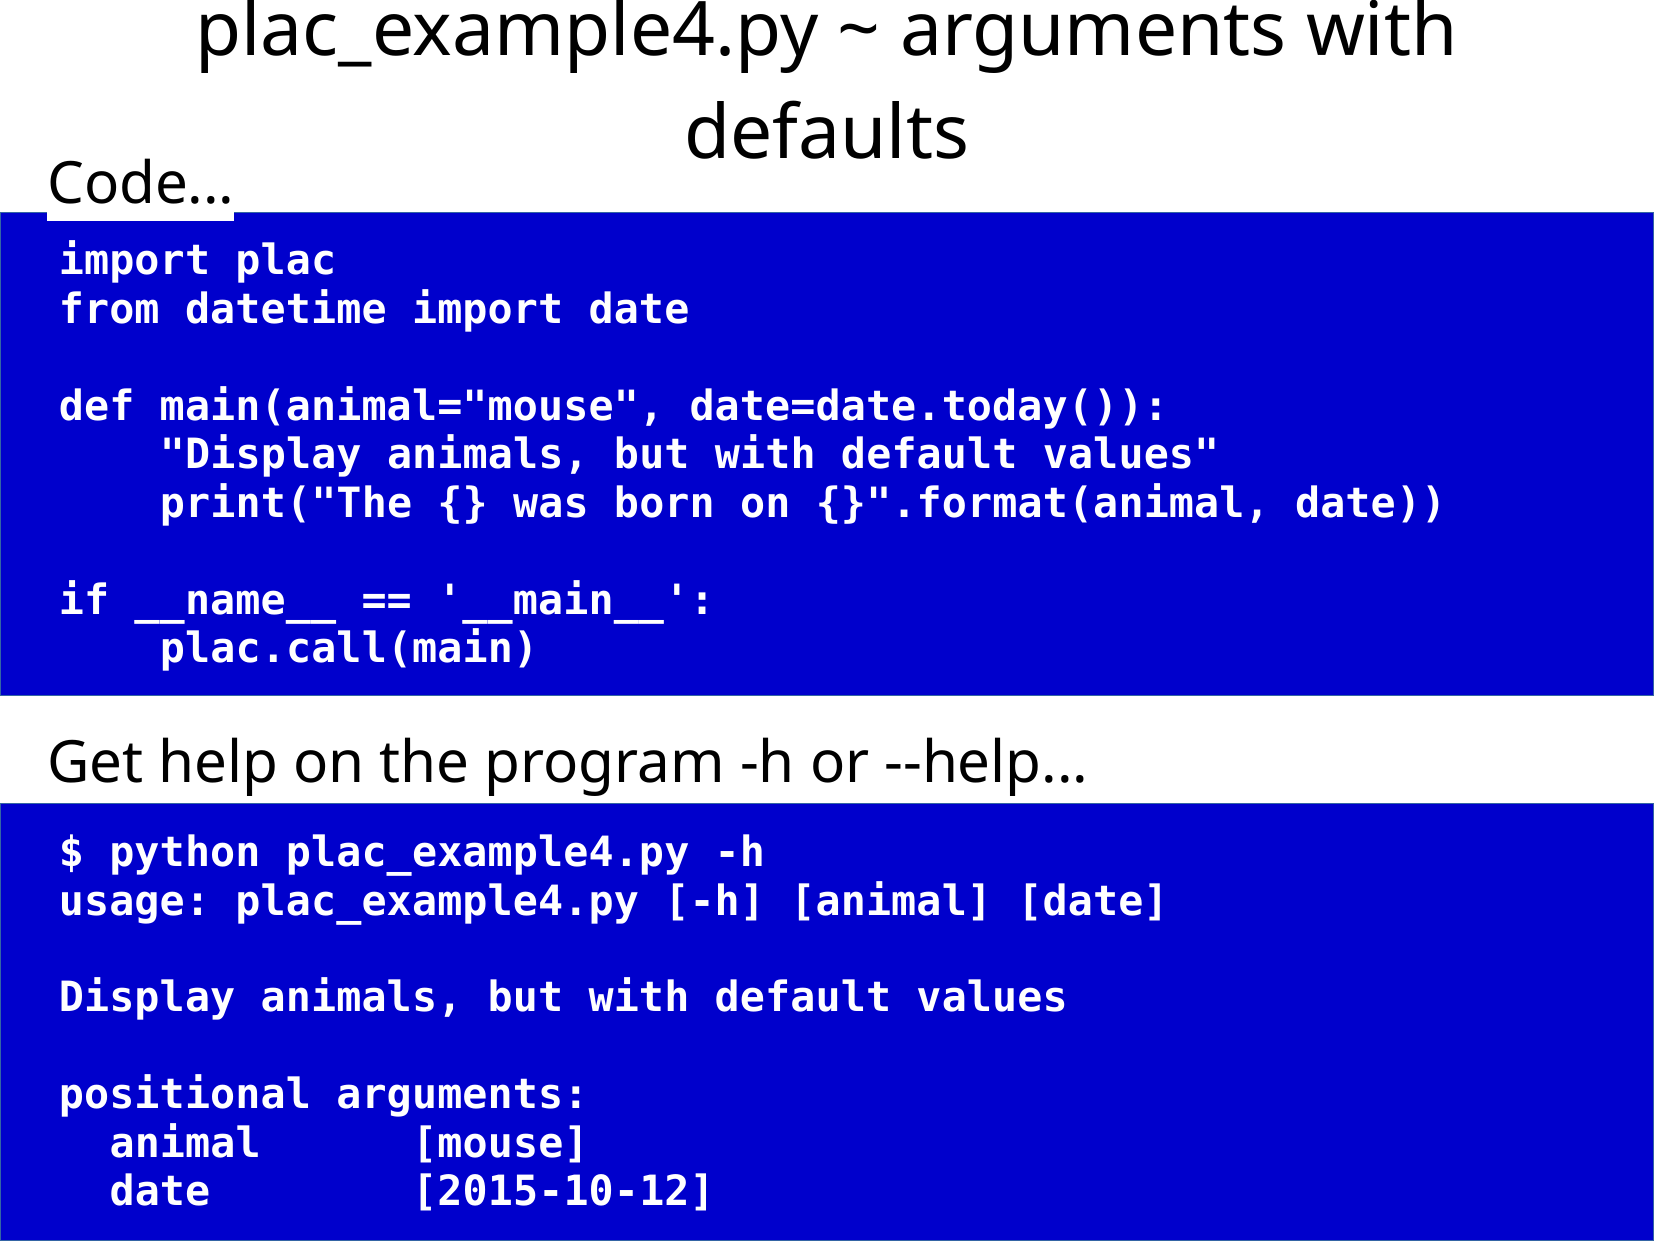

# plac_example4.py ~ arguments with defaults
Code...
import plac
from datetime import date
def main(animal="mouse", date=date.today()):
 "Display animals, but with default values"
 print("The {} was born on {}".format(animal, date))
if __name__ == '__main__':
 plac.call(main)
Get help on the program -h or --help...
$ python plac_example4.py -h
usage: plac_example4.py [-h] [animal] [date]
Display animals, but with default values
positional arguments:
 animal [mouse]
 date [2015-10-12]